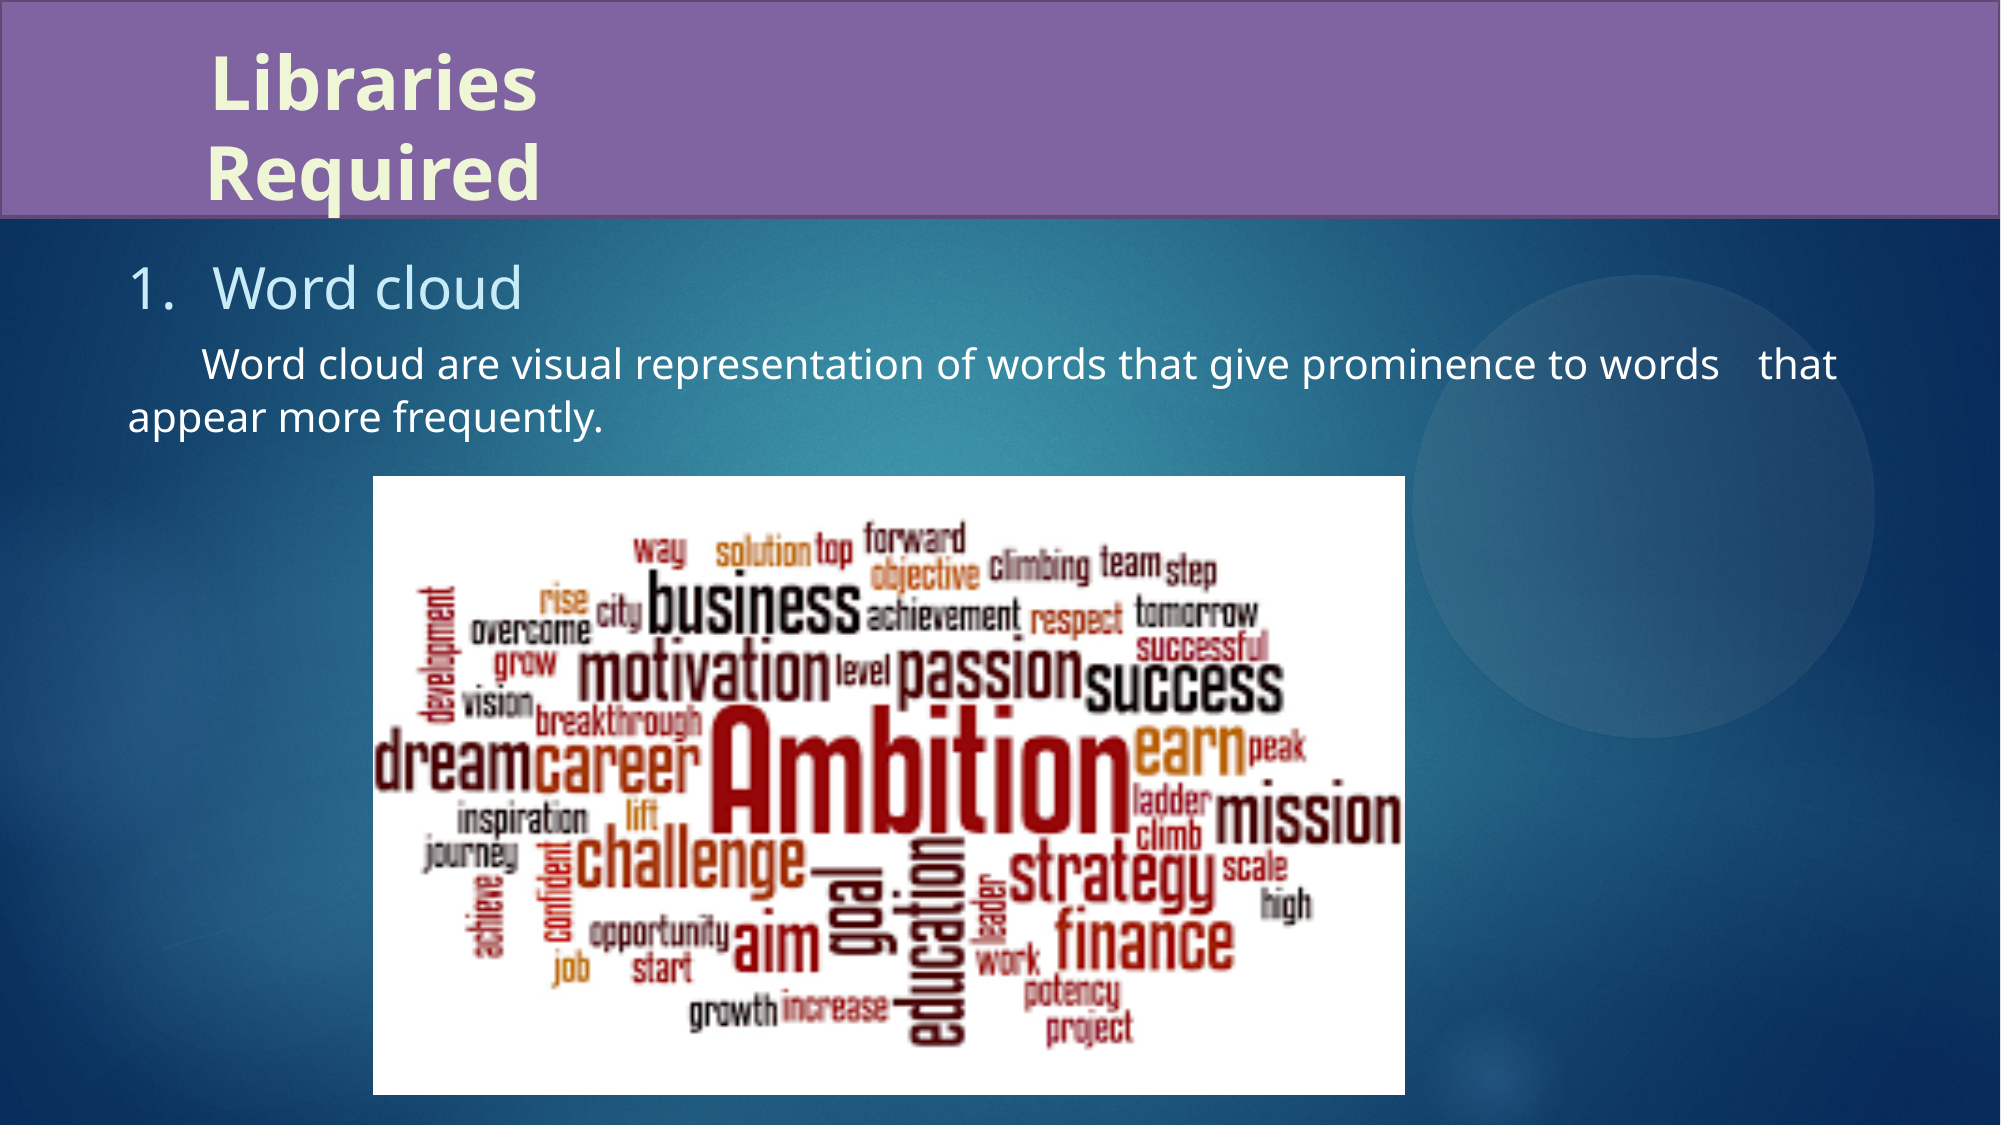

Libraries Required
Word cloud
	Word cloud are visual representation of words that give prominence to words 	that appear more frequently.